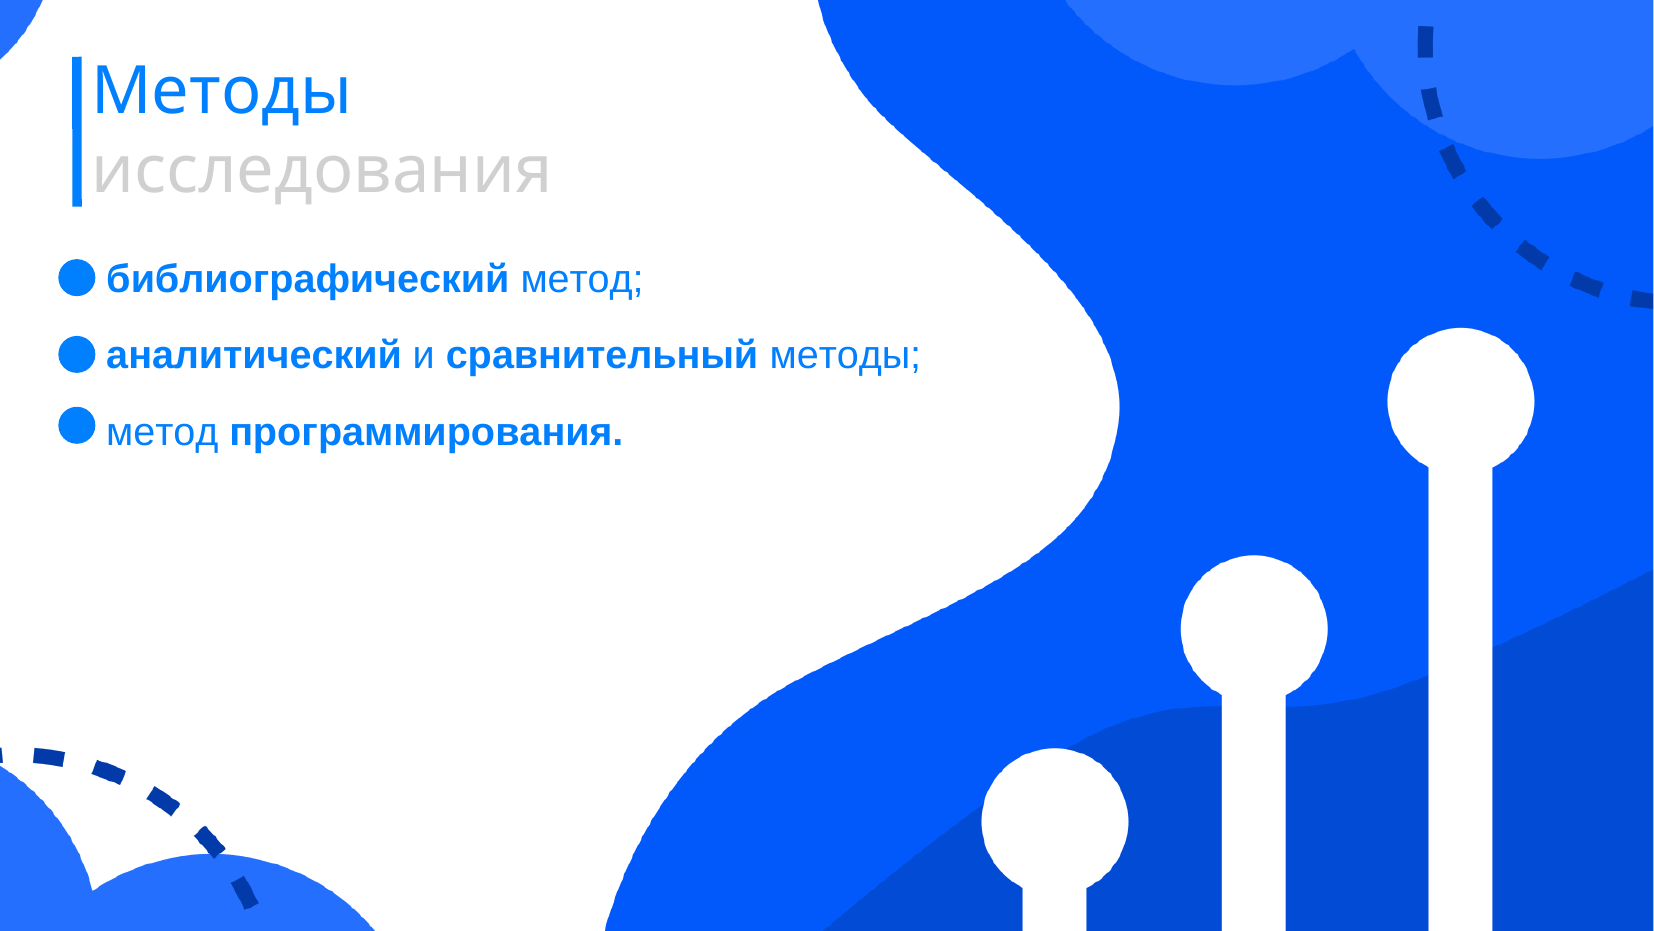

Методы
исследования
библиографический метод;
аналитический и сравнительный методы;
метод программирования.